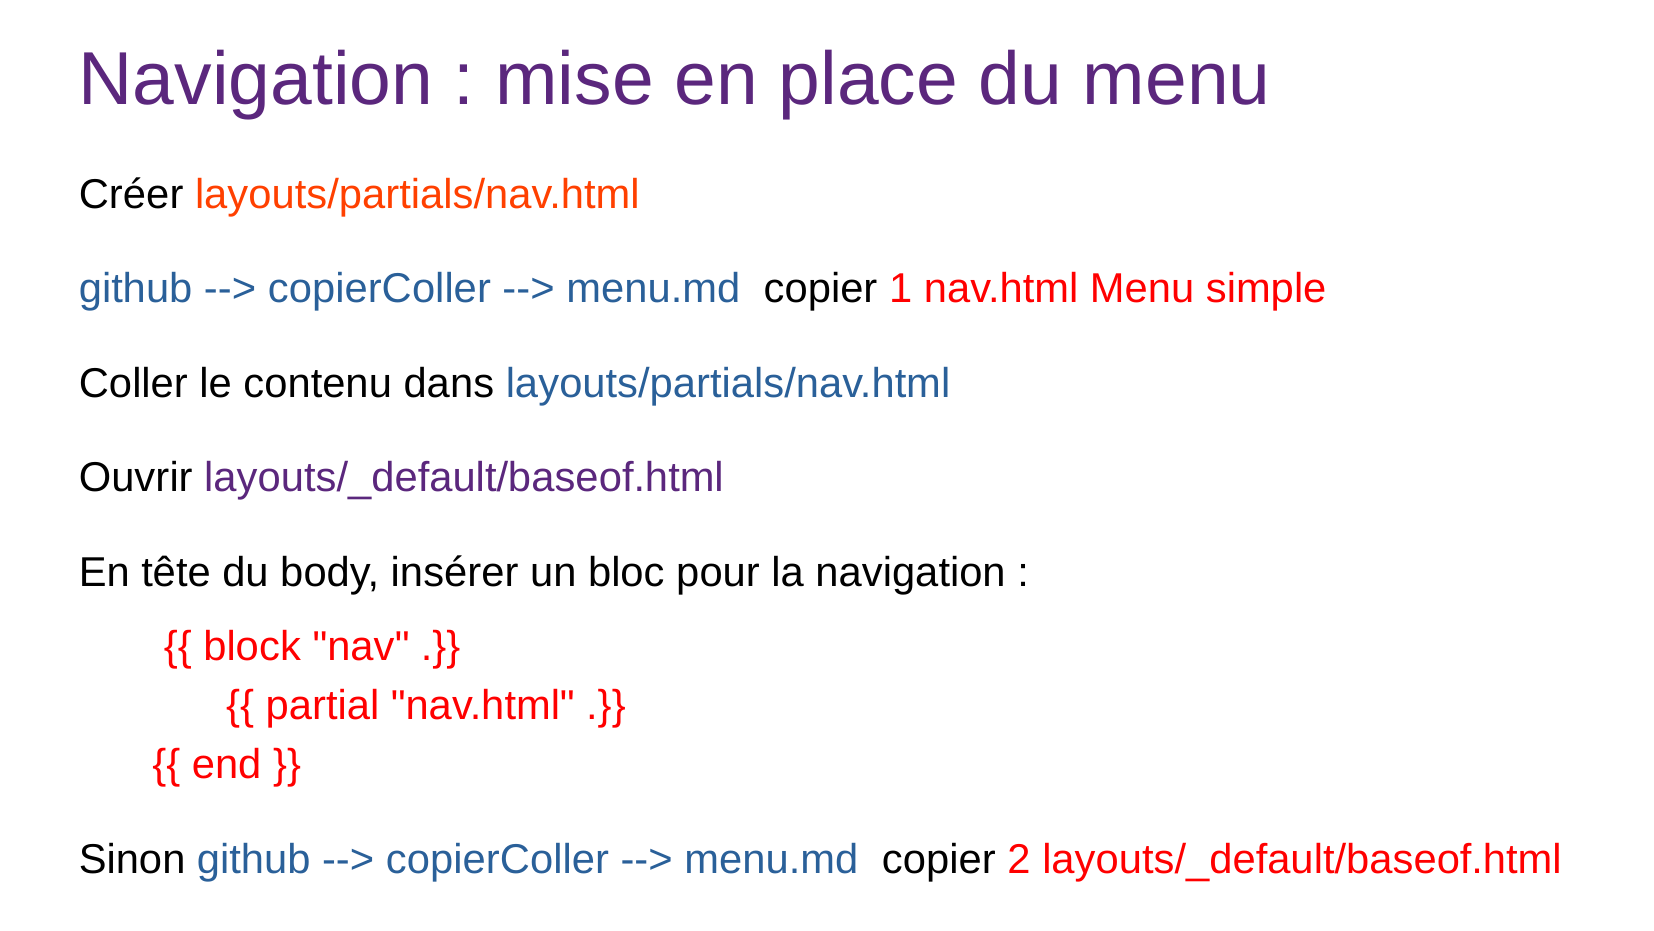

# Navigation : mise en place du menu
Créer layouts/partials/nav.html
github --> copierColler --> menu.md copier 1 nav.html Menu simple
Coller le contenu dans layouts/partials/nav.html
Ouvrir layouts/_default/baseof.html
En tête du body, insérer un bloc pour la navigation :
	 {{ block "nav" .}}
		{{ partial "nav.html" .}}
	{{ end }}
Sinon github --> copierColler --> menu.md copier 2 layouts/_default/baseof.html